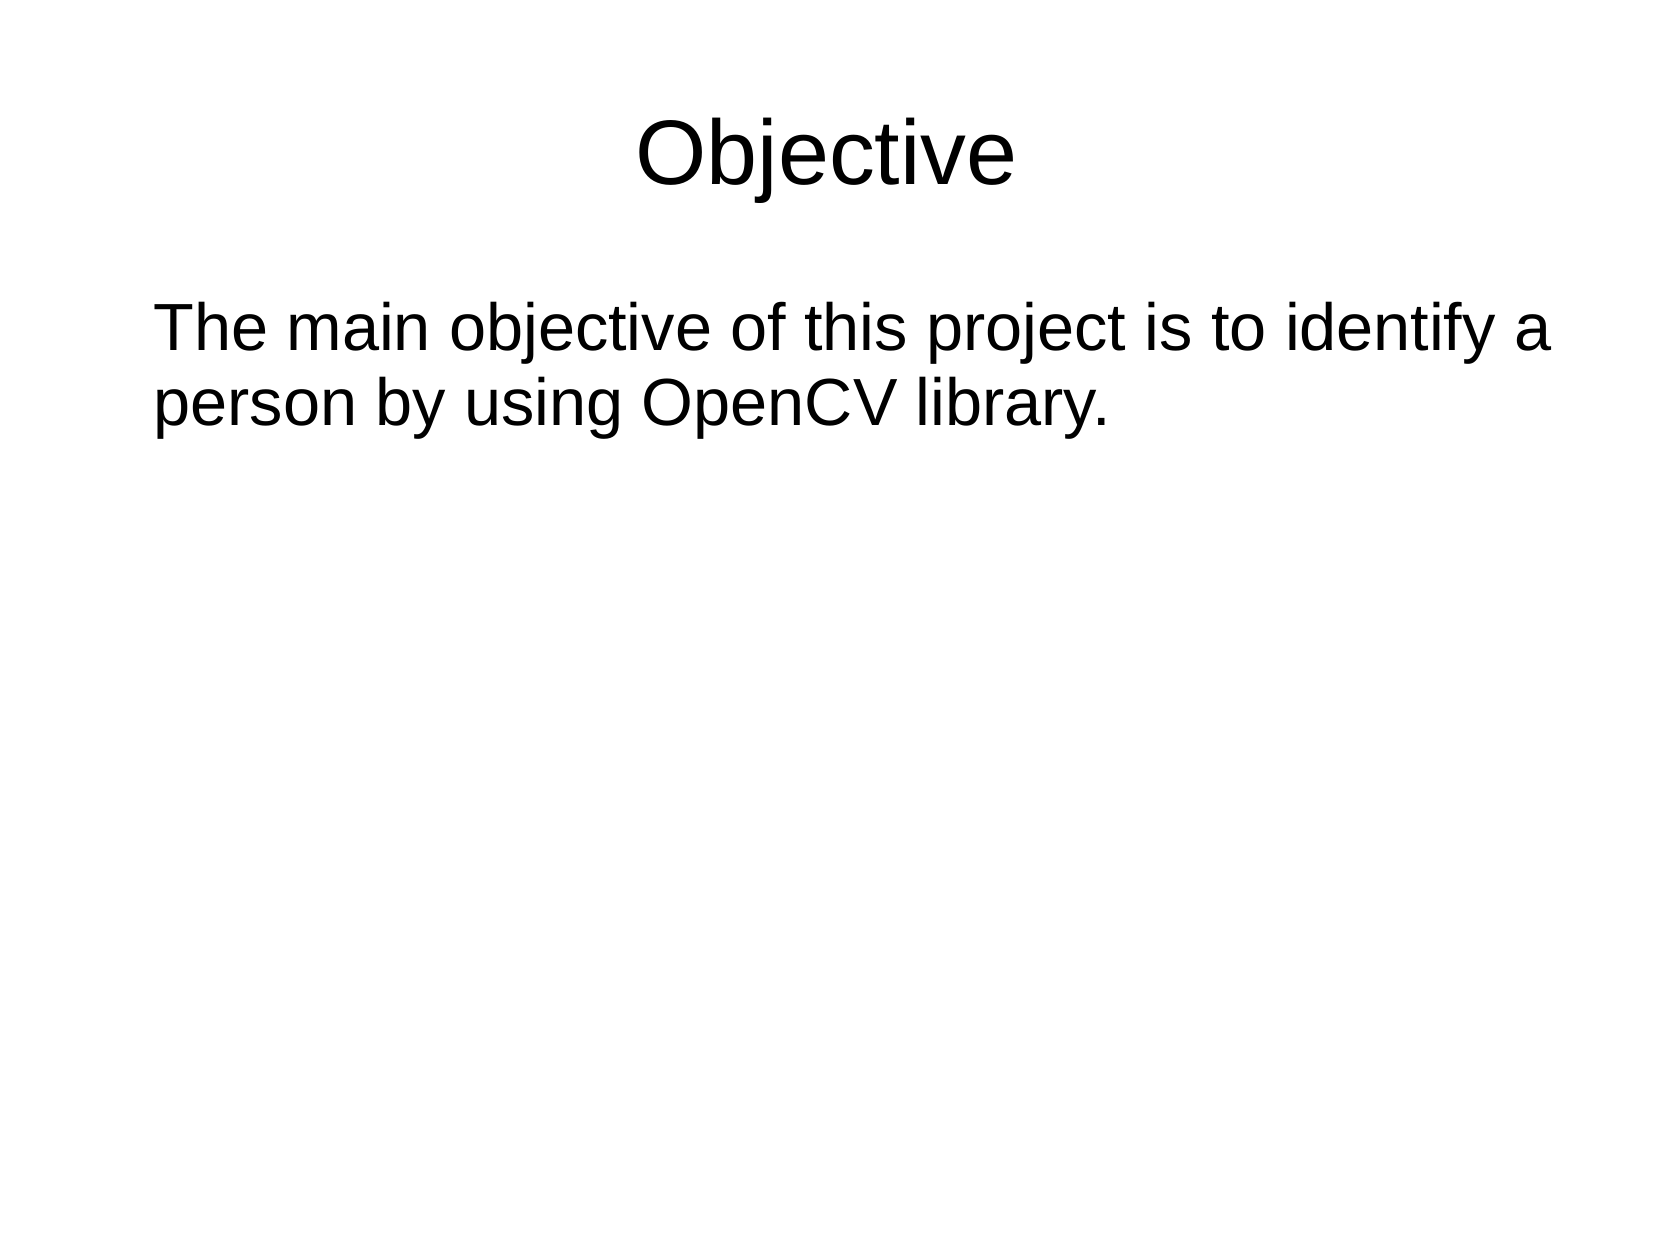

# Objective
The main objective of this project is to identify a person by using OpenCV library.